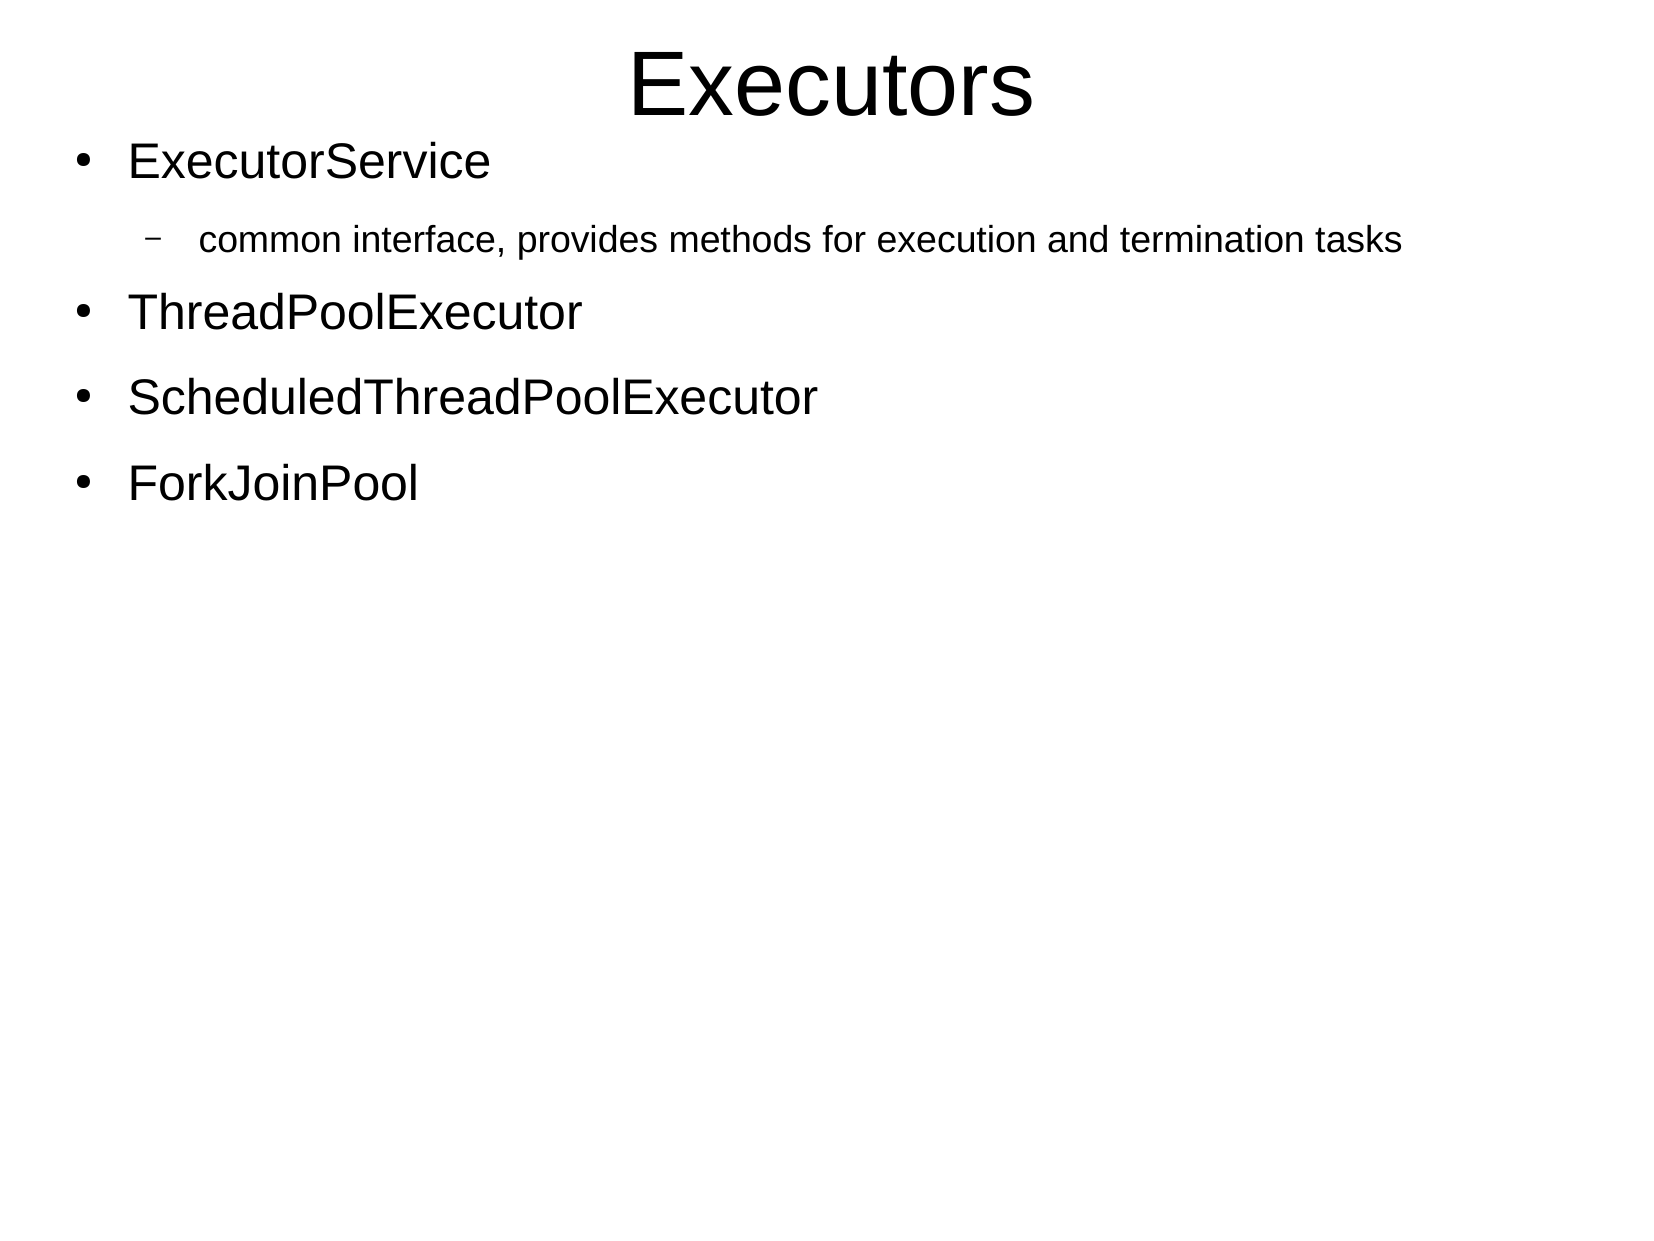

# Executors
ExecutorService
common interface, provides methods for execution and termination tasks
ThreadPoolExecutor
ScheduledThreadPoolExecutor
ForkJoinPool